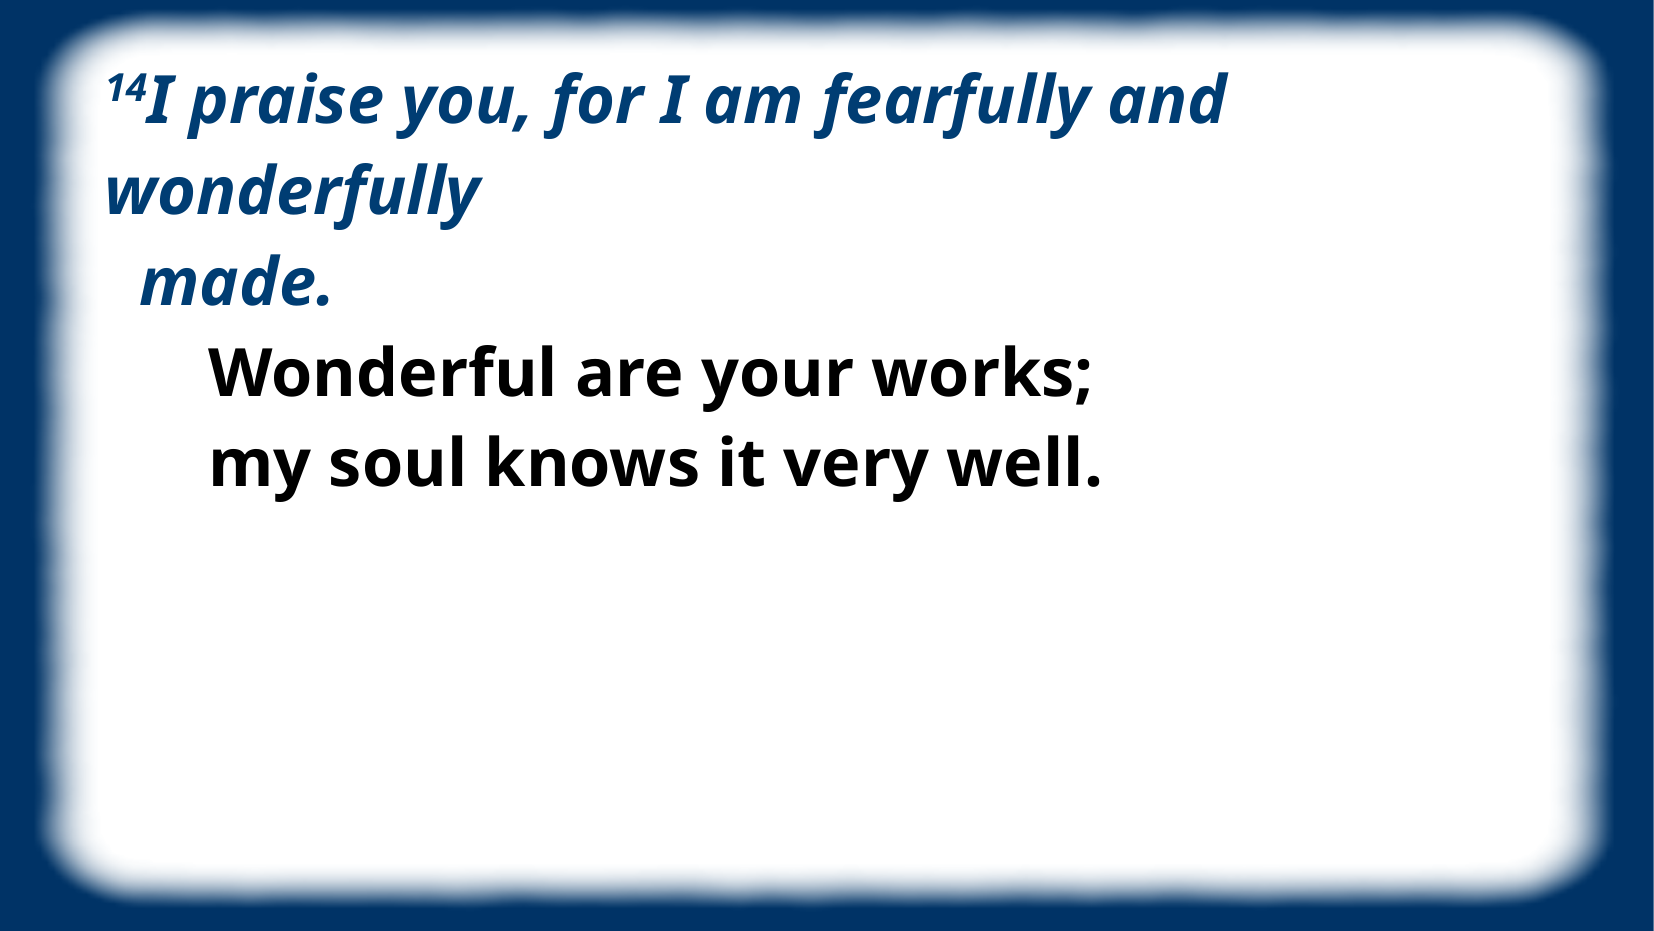

14I praise you, for I am fearfully and wonderfully
 made.
 Wonderful are your works;
 my soul knows it very well.